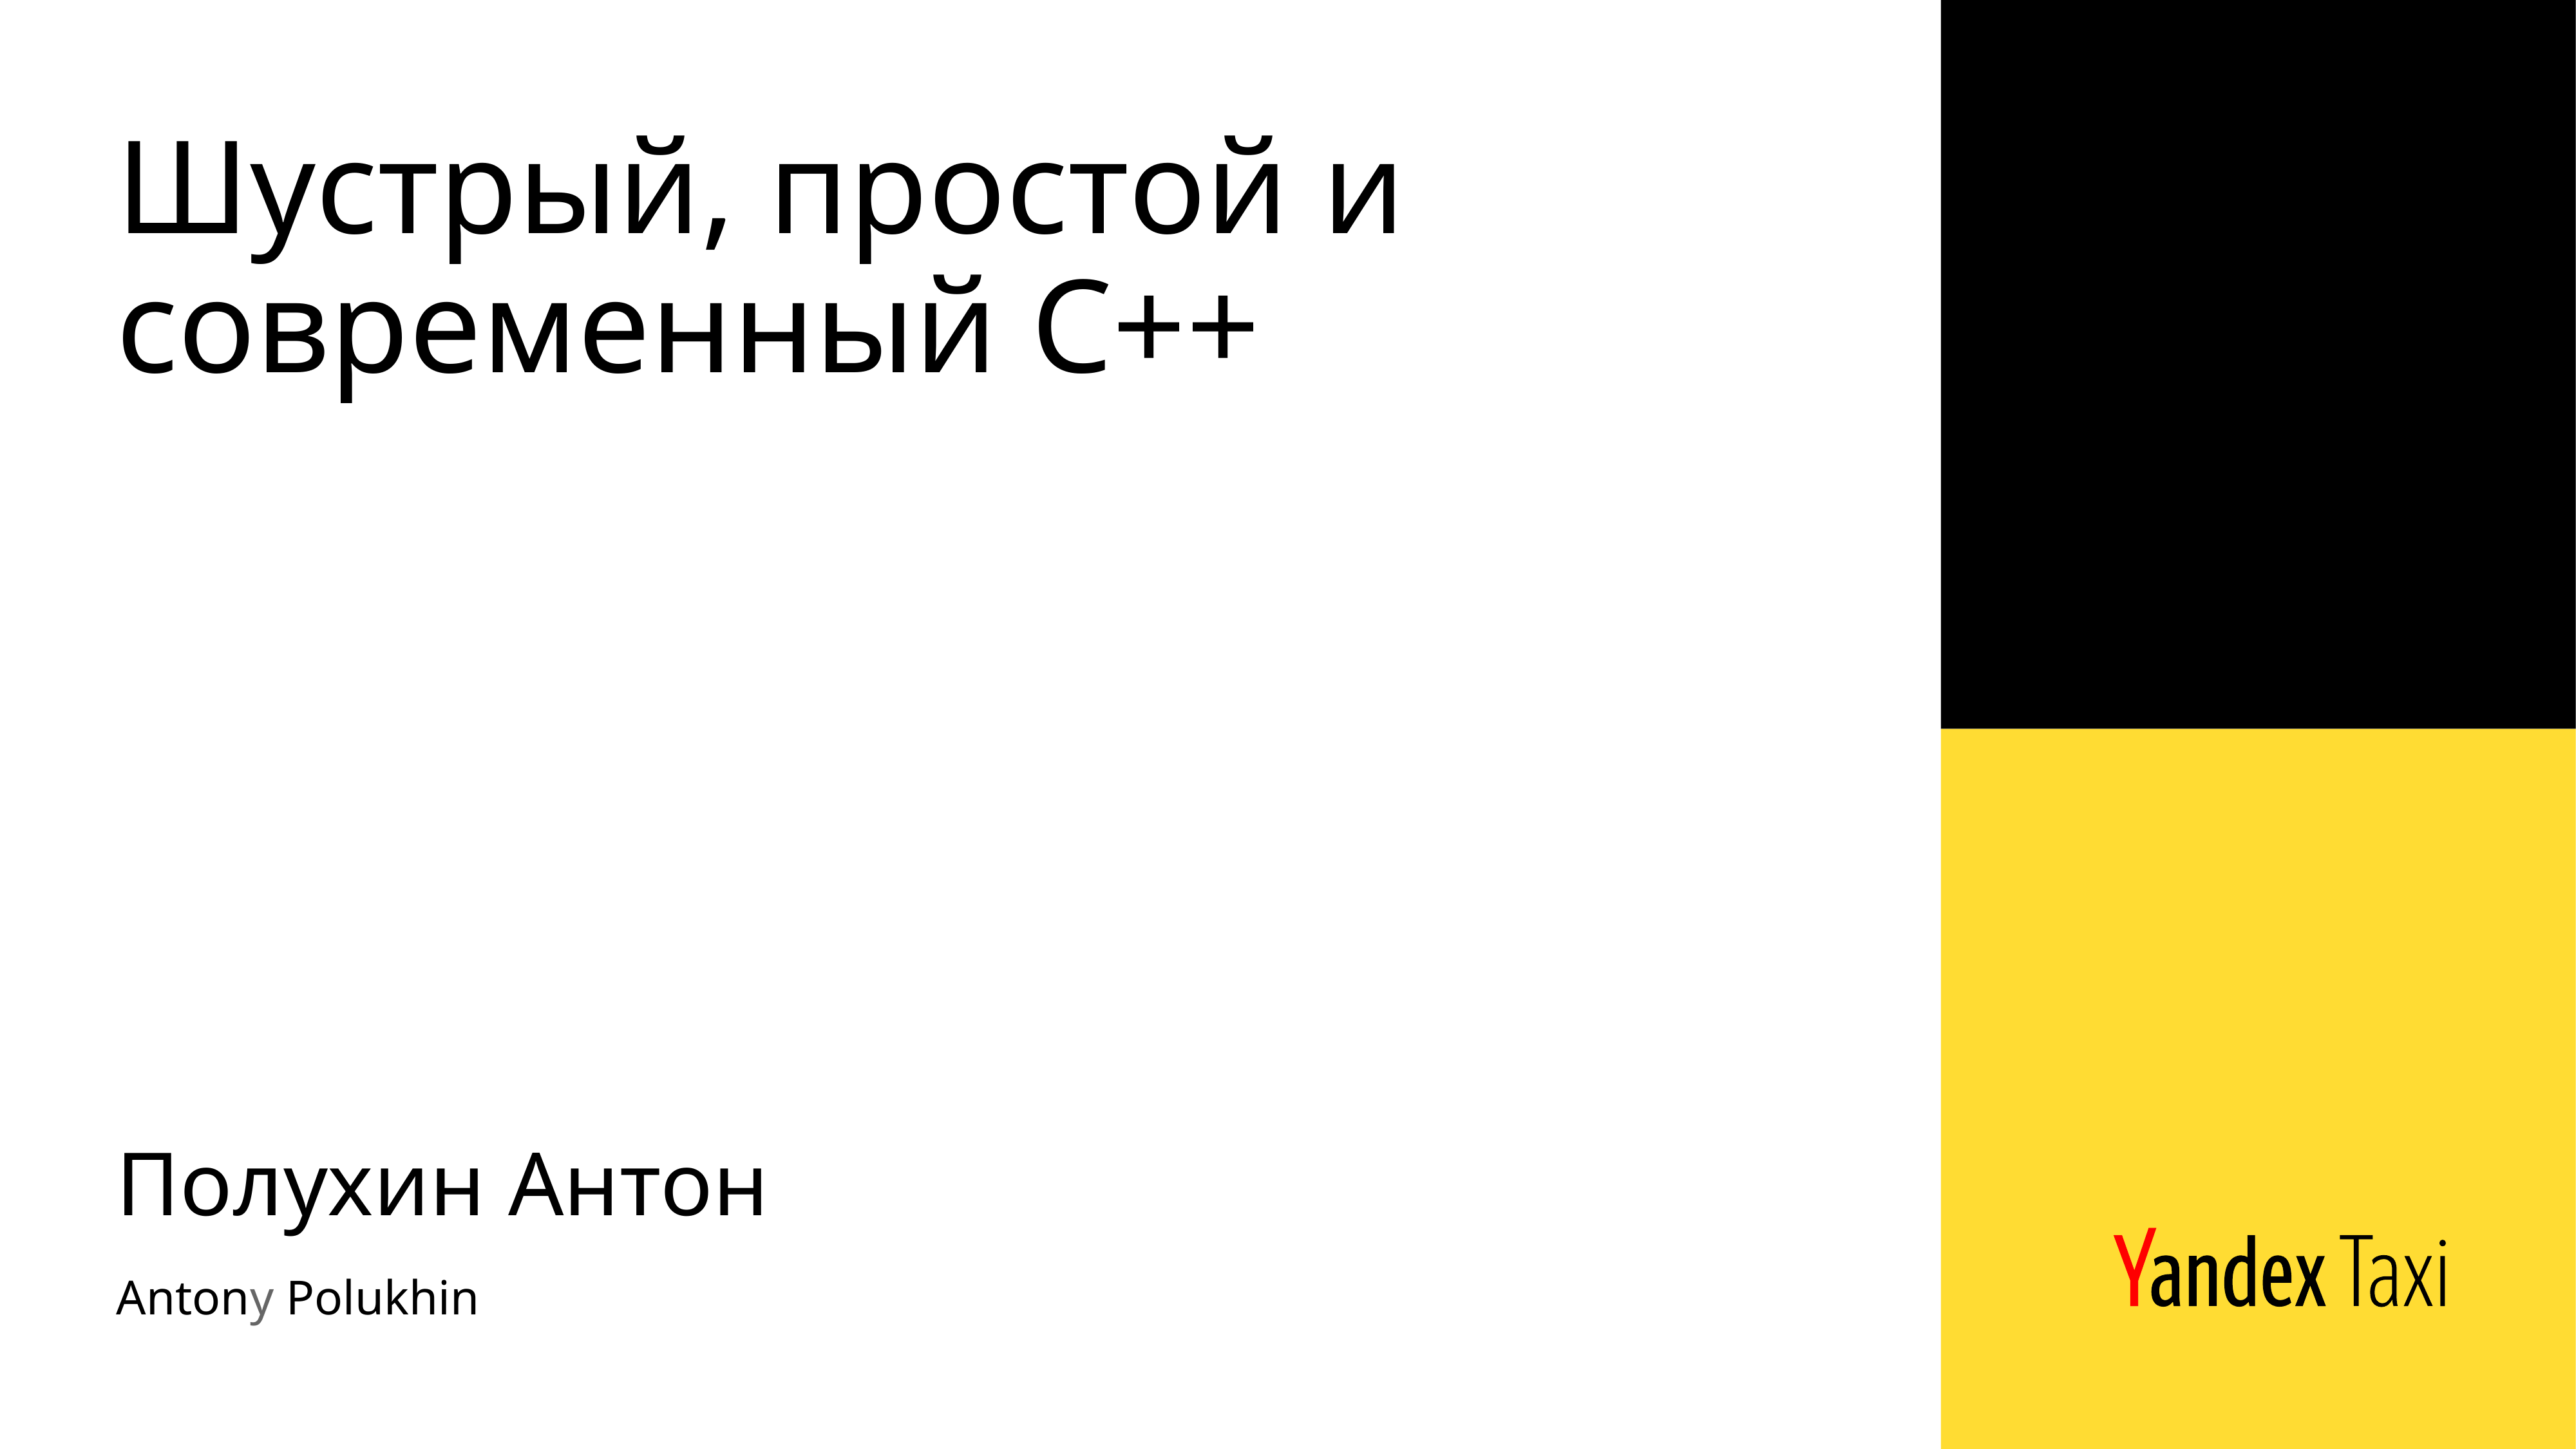

Шустрый, простой и современный C++
Полухин Антон
# Antony Polukhin